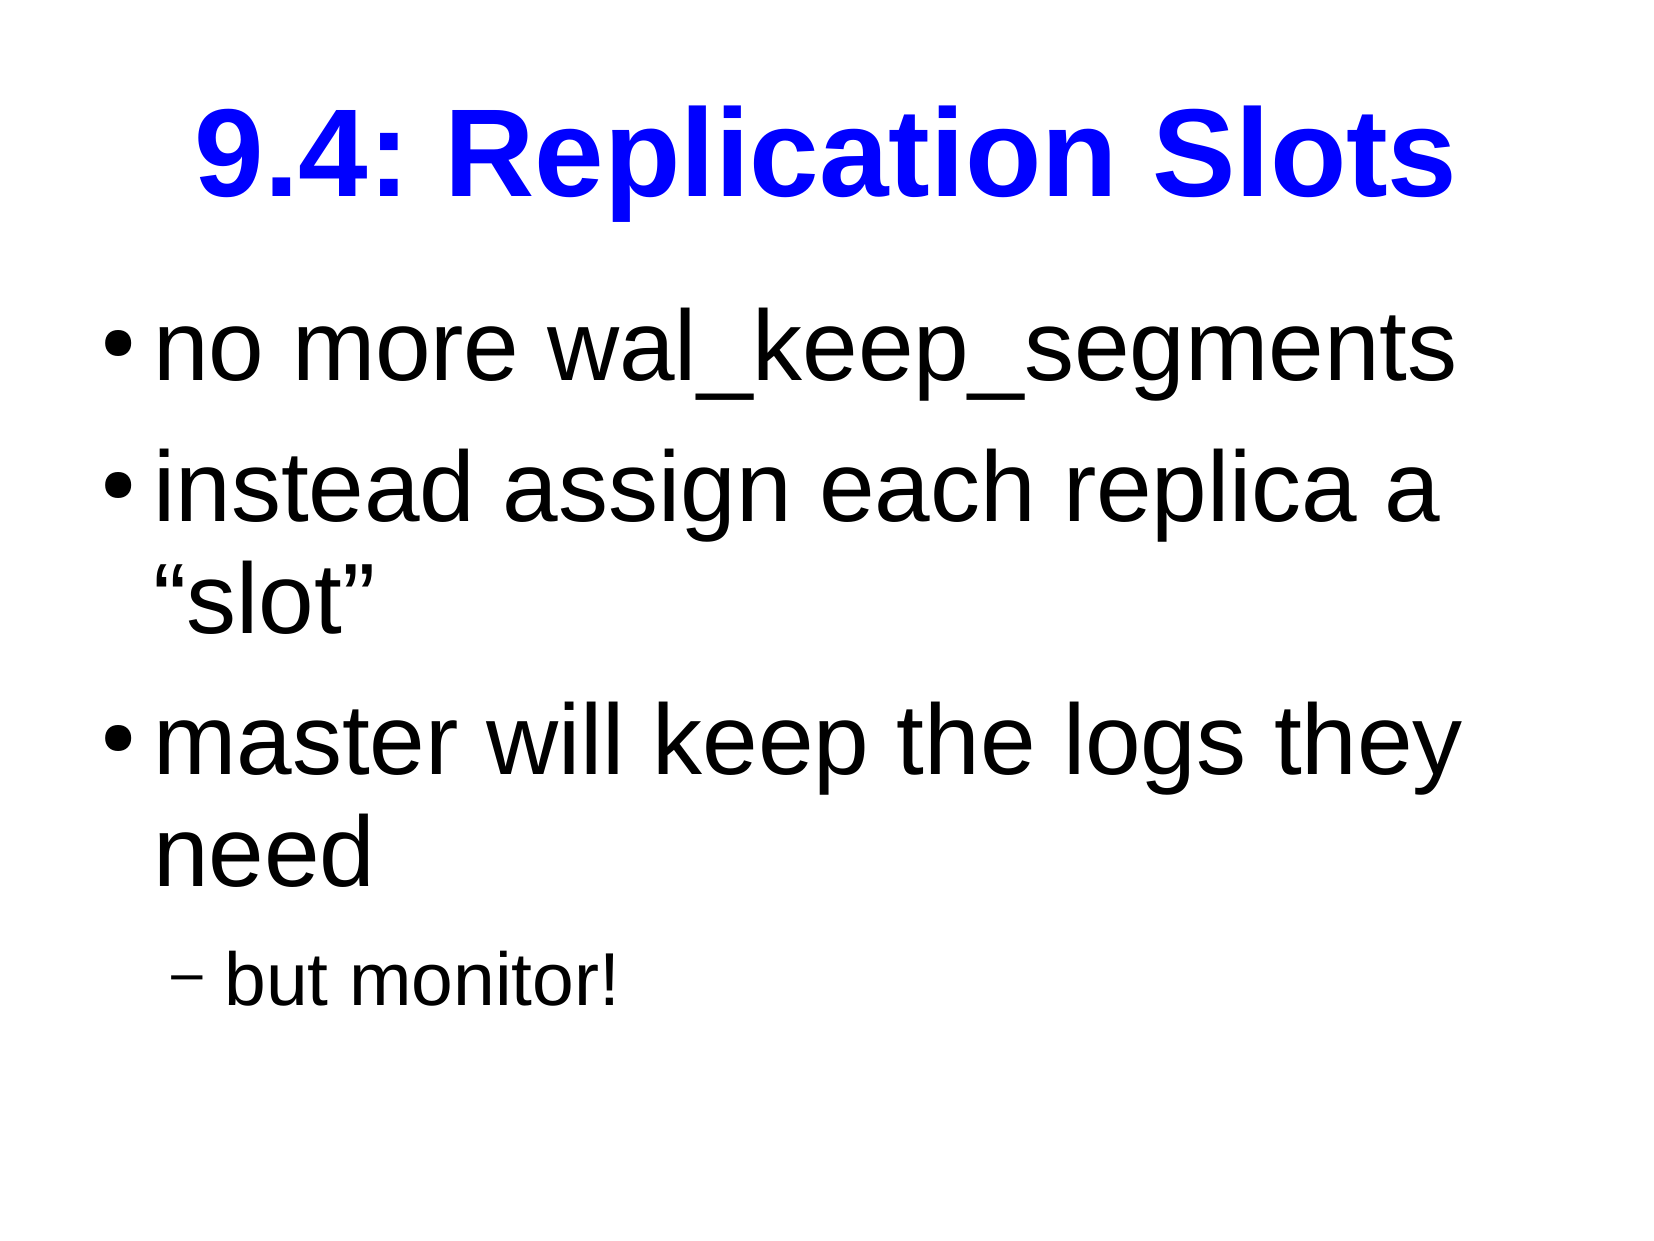

# 9.4: Replication Slots
no more wal_keep_segments
instead assign each replica a “slot”
master will keep the logs they need
but monitor!